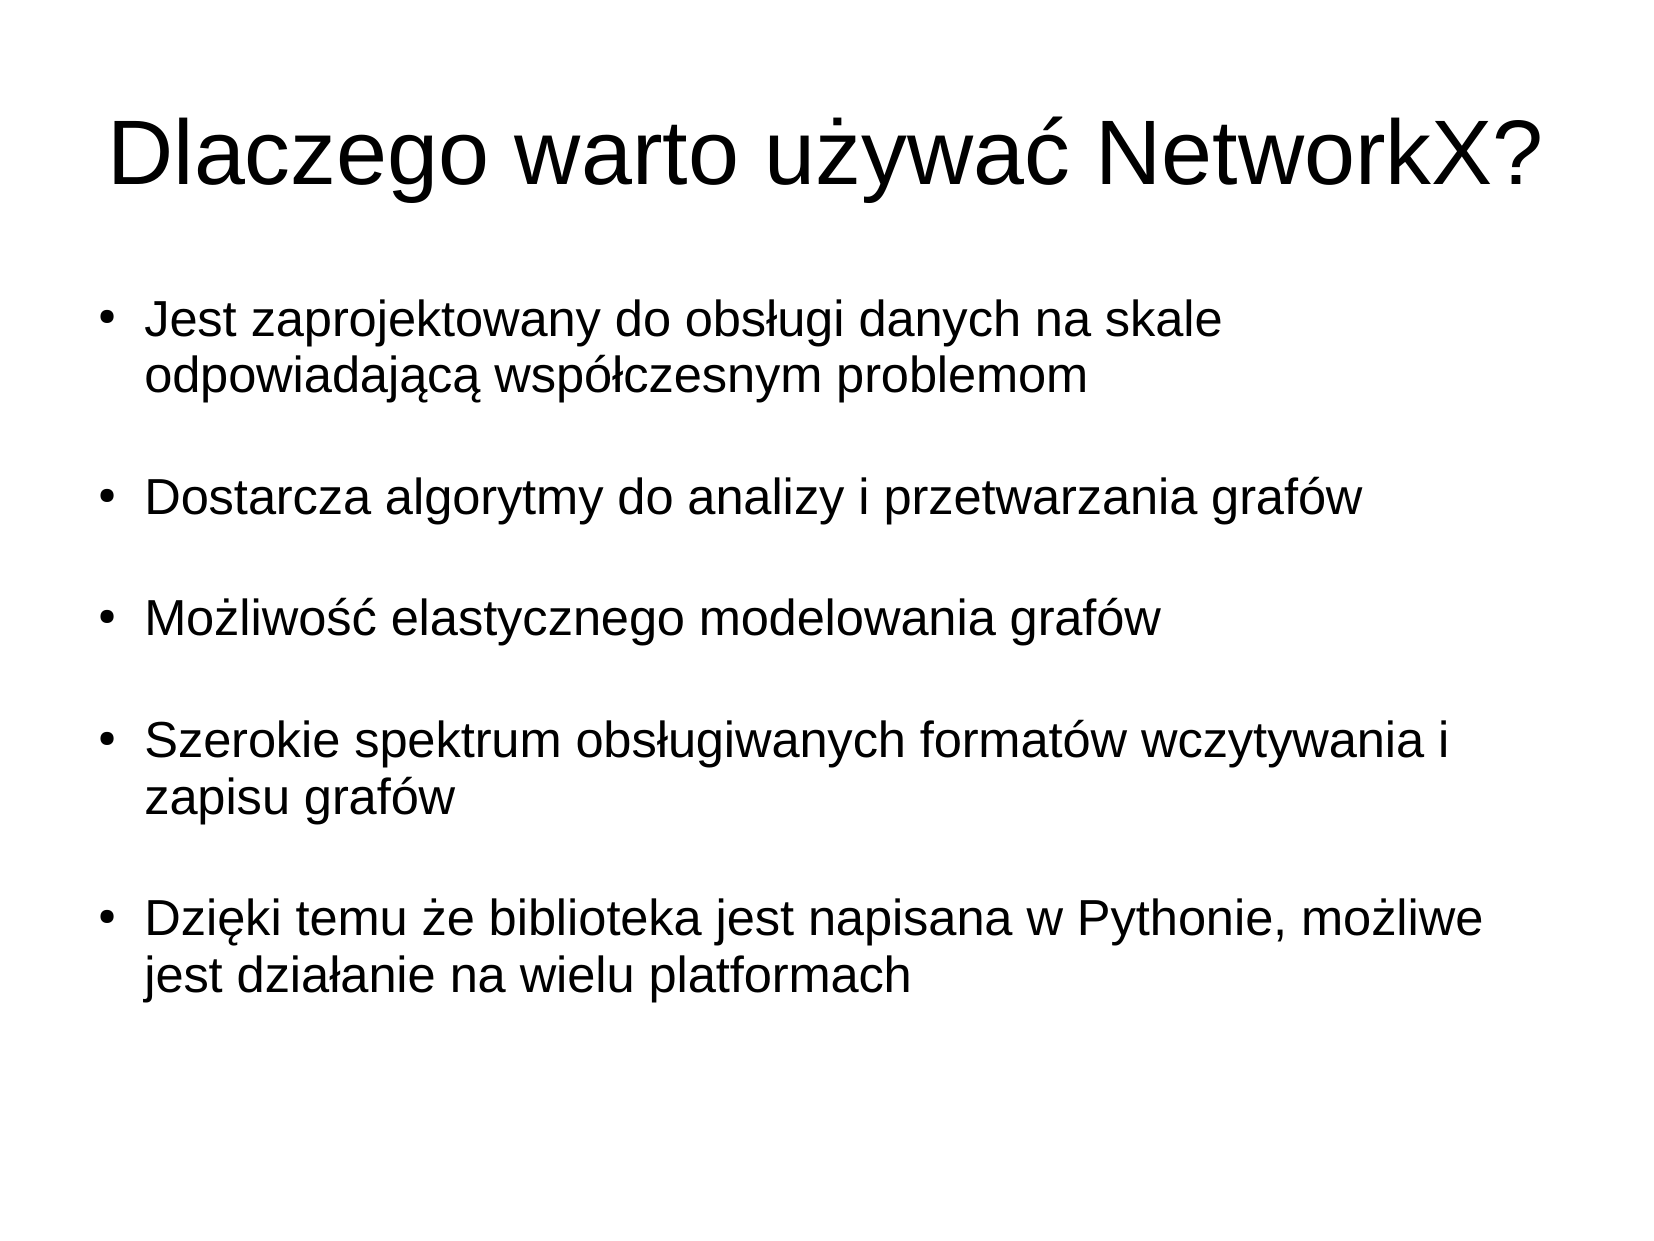

# Dlaczego warto używać NetworkX?
Jest zaprojektowany do obsługi danych na skale odpowiadającą współczesnym problemom
Dostarcza algorytmy do analizy i przetwarzania grafów
Możliwość elastycznego modelowania grafów
Szerokie spektrum obsługiwanych formatów wczytywania i zapisu grafów
Dzięki temu że biblioteka jest napisana w Pythonie, możliwe jest działanie na wielu platformach